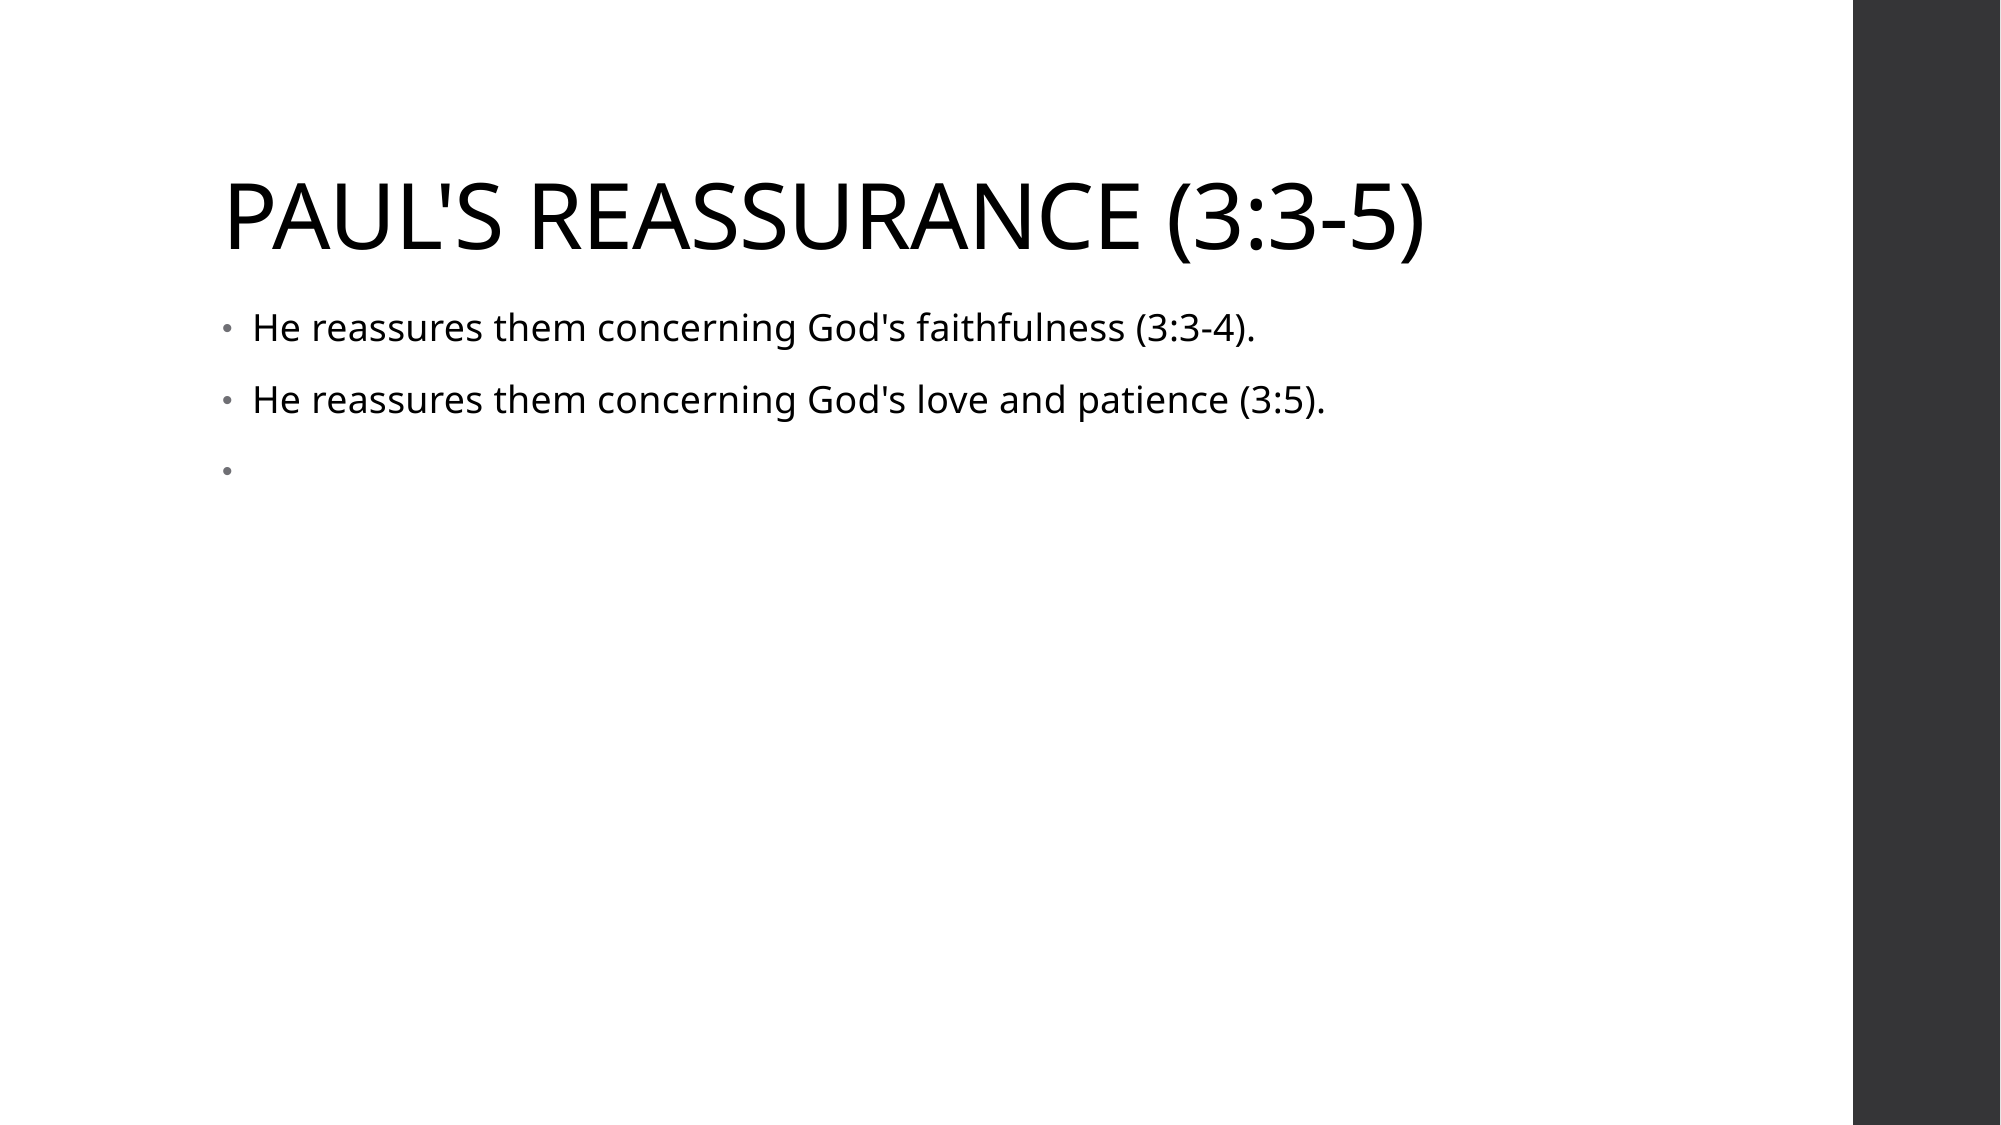

# PAUL'S REASSURANCE (3:3-5)
He reassures them concerning God's faithfulness (3:3-4).
He reassures them concerning God's love and patience (3:5).